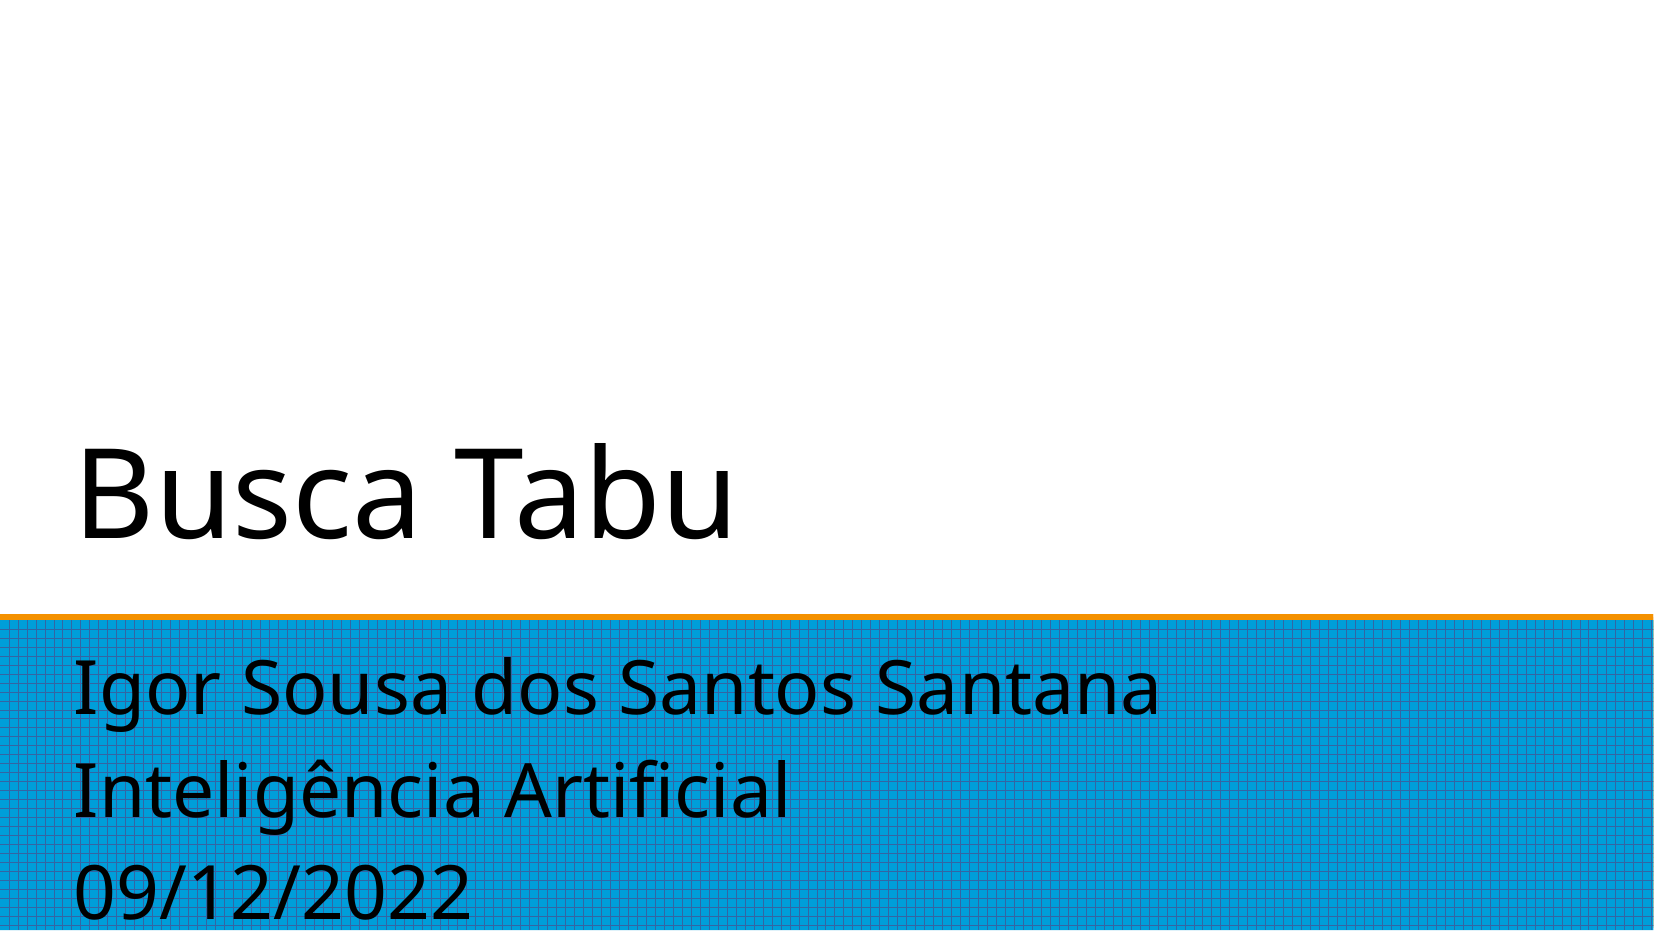

# Busca Tabu
Igor Sousa dos Santos Santana
Inteligência Artificial
09/12/2022